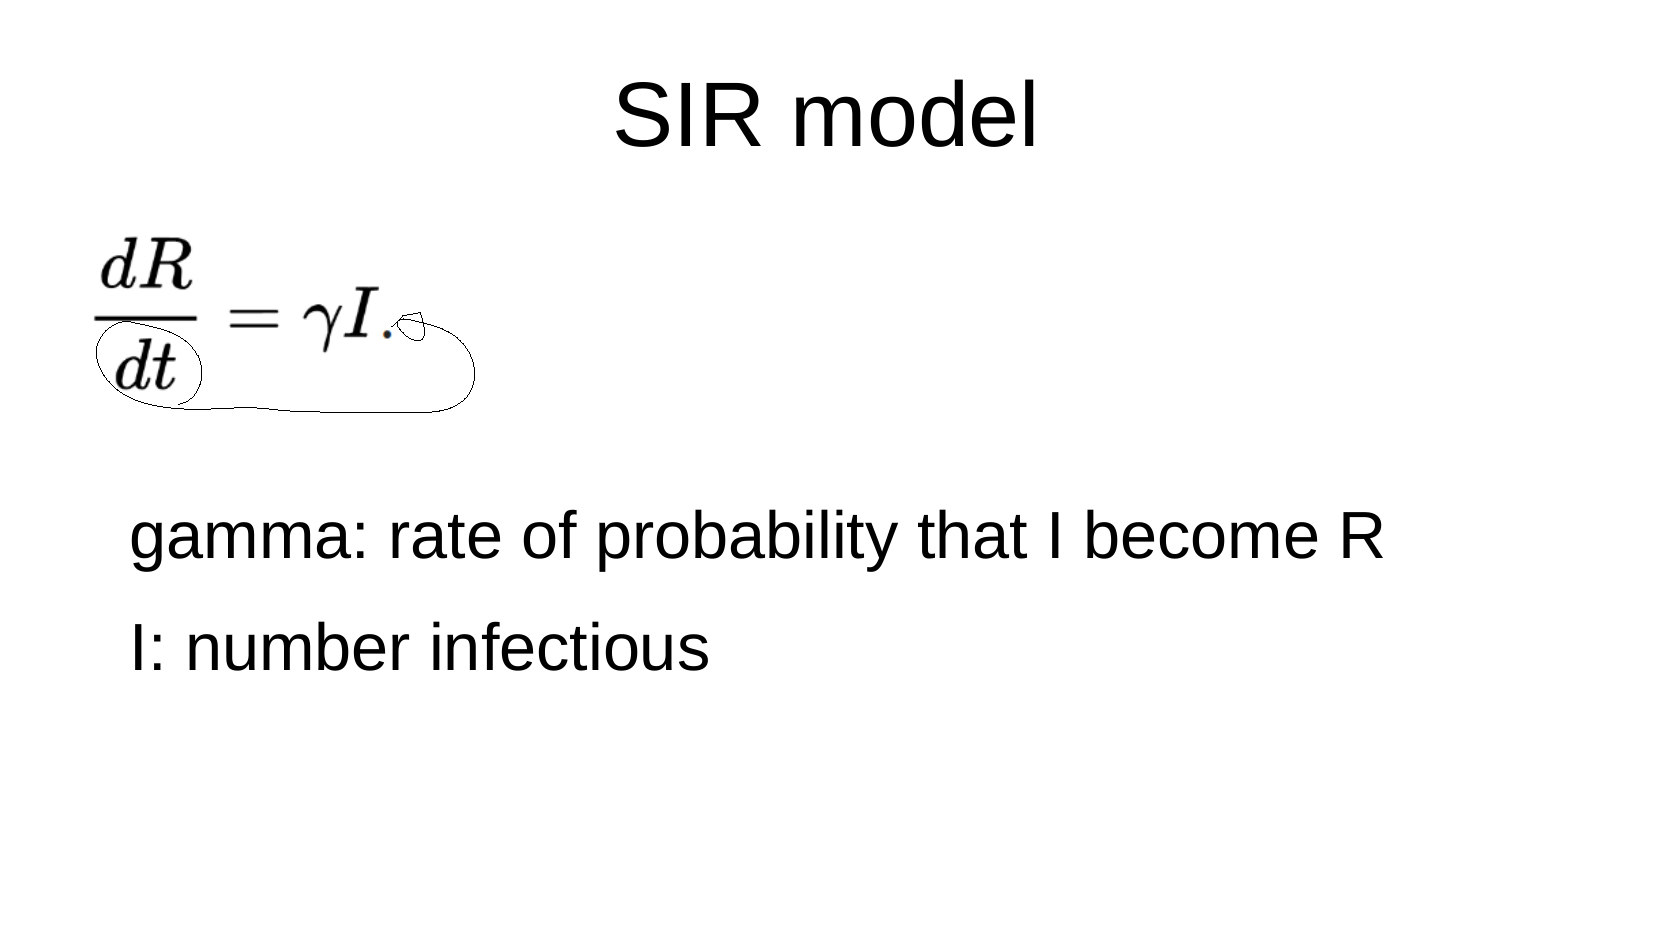

# SIR model
gamma: rate of probability that I become R
I: number infectious